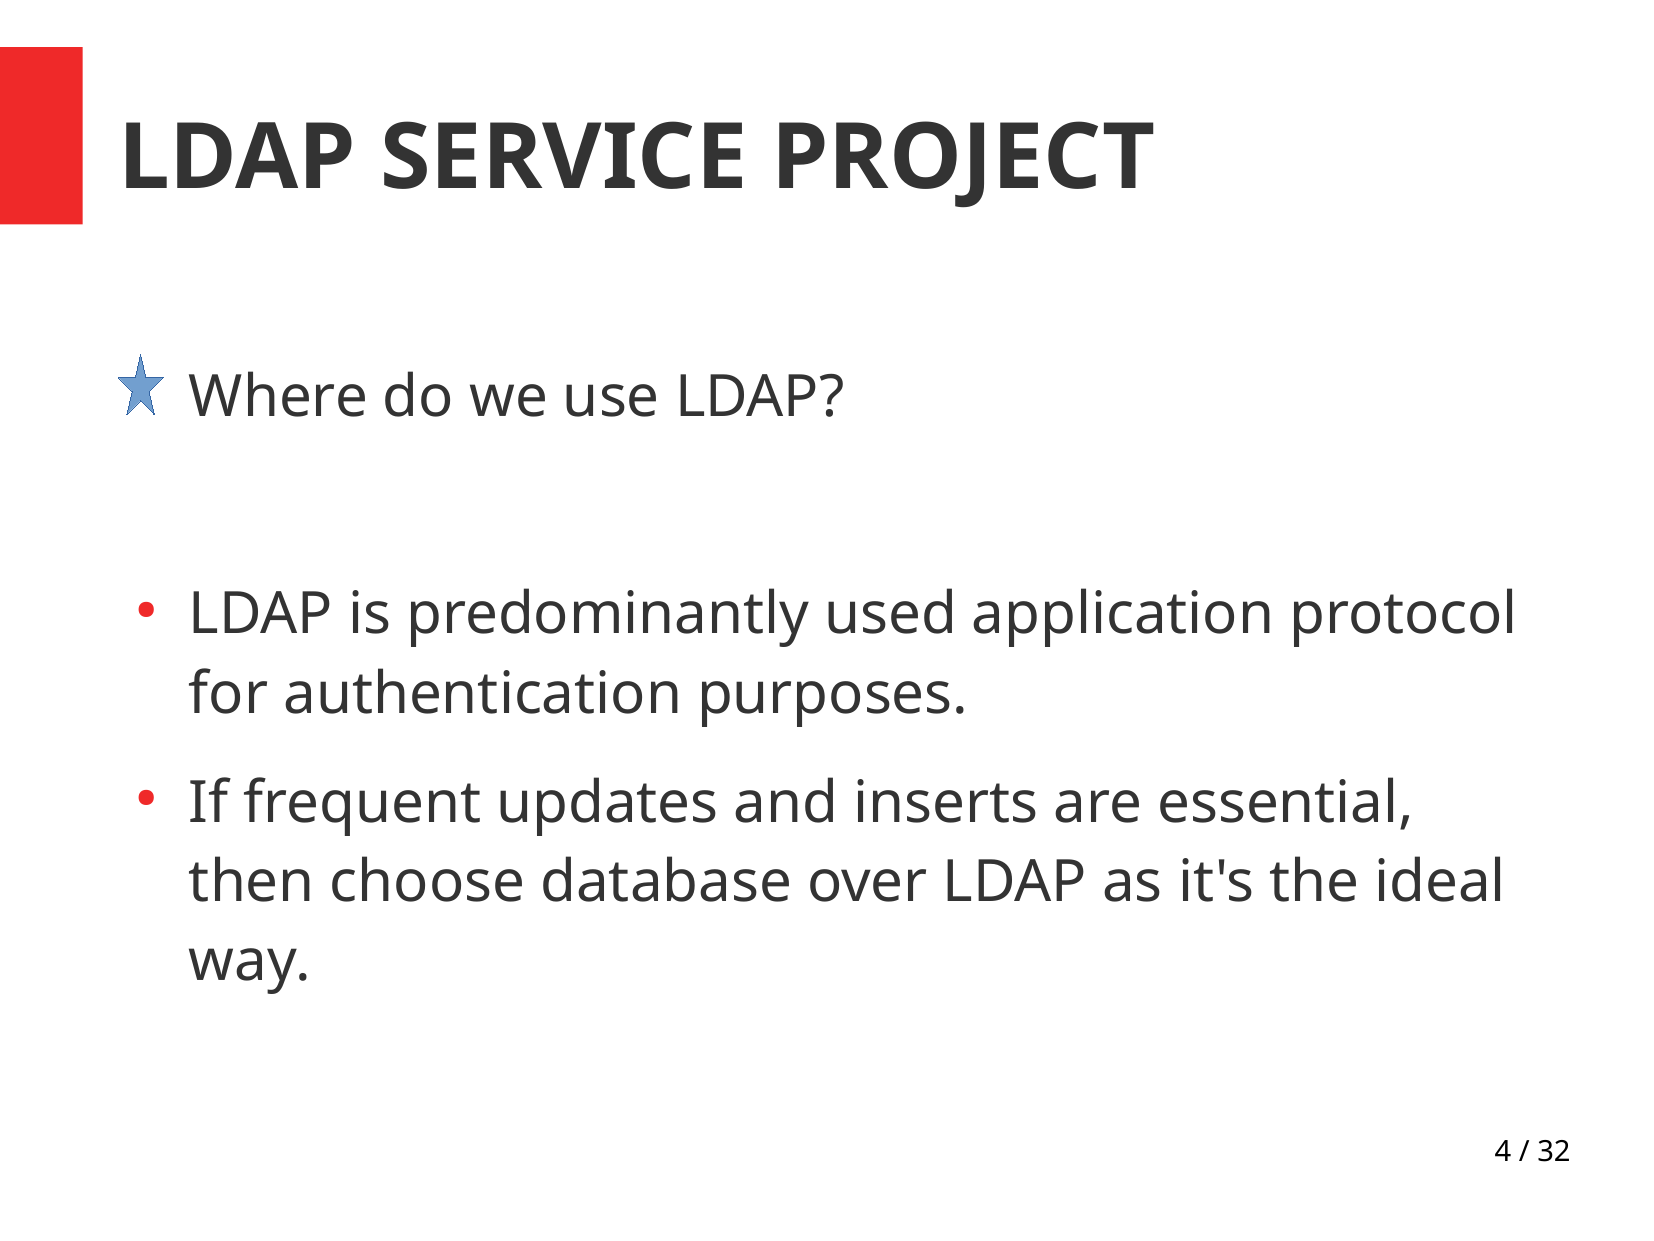

# LDAP SERVICE PROJECT
Where do we use LDAP?
LDAP is predominantly used application protocol for authentication purposes.
If frequent updates and inserts are essential, then choose database over LDAP as it's the ideal way.
4